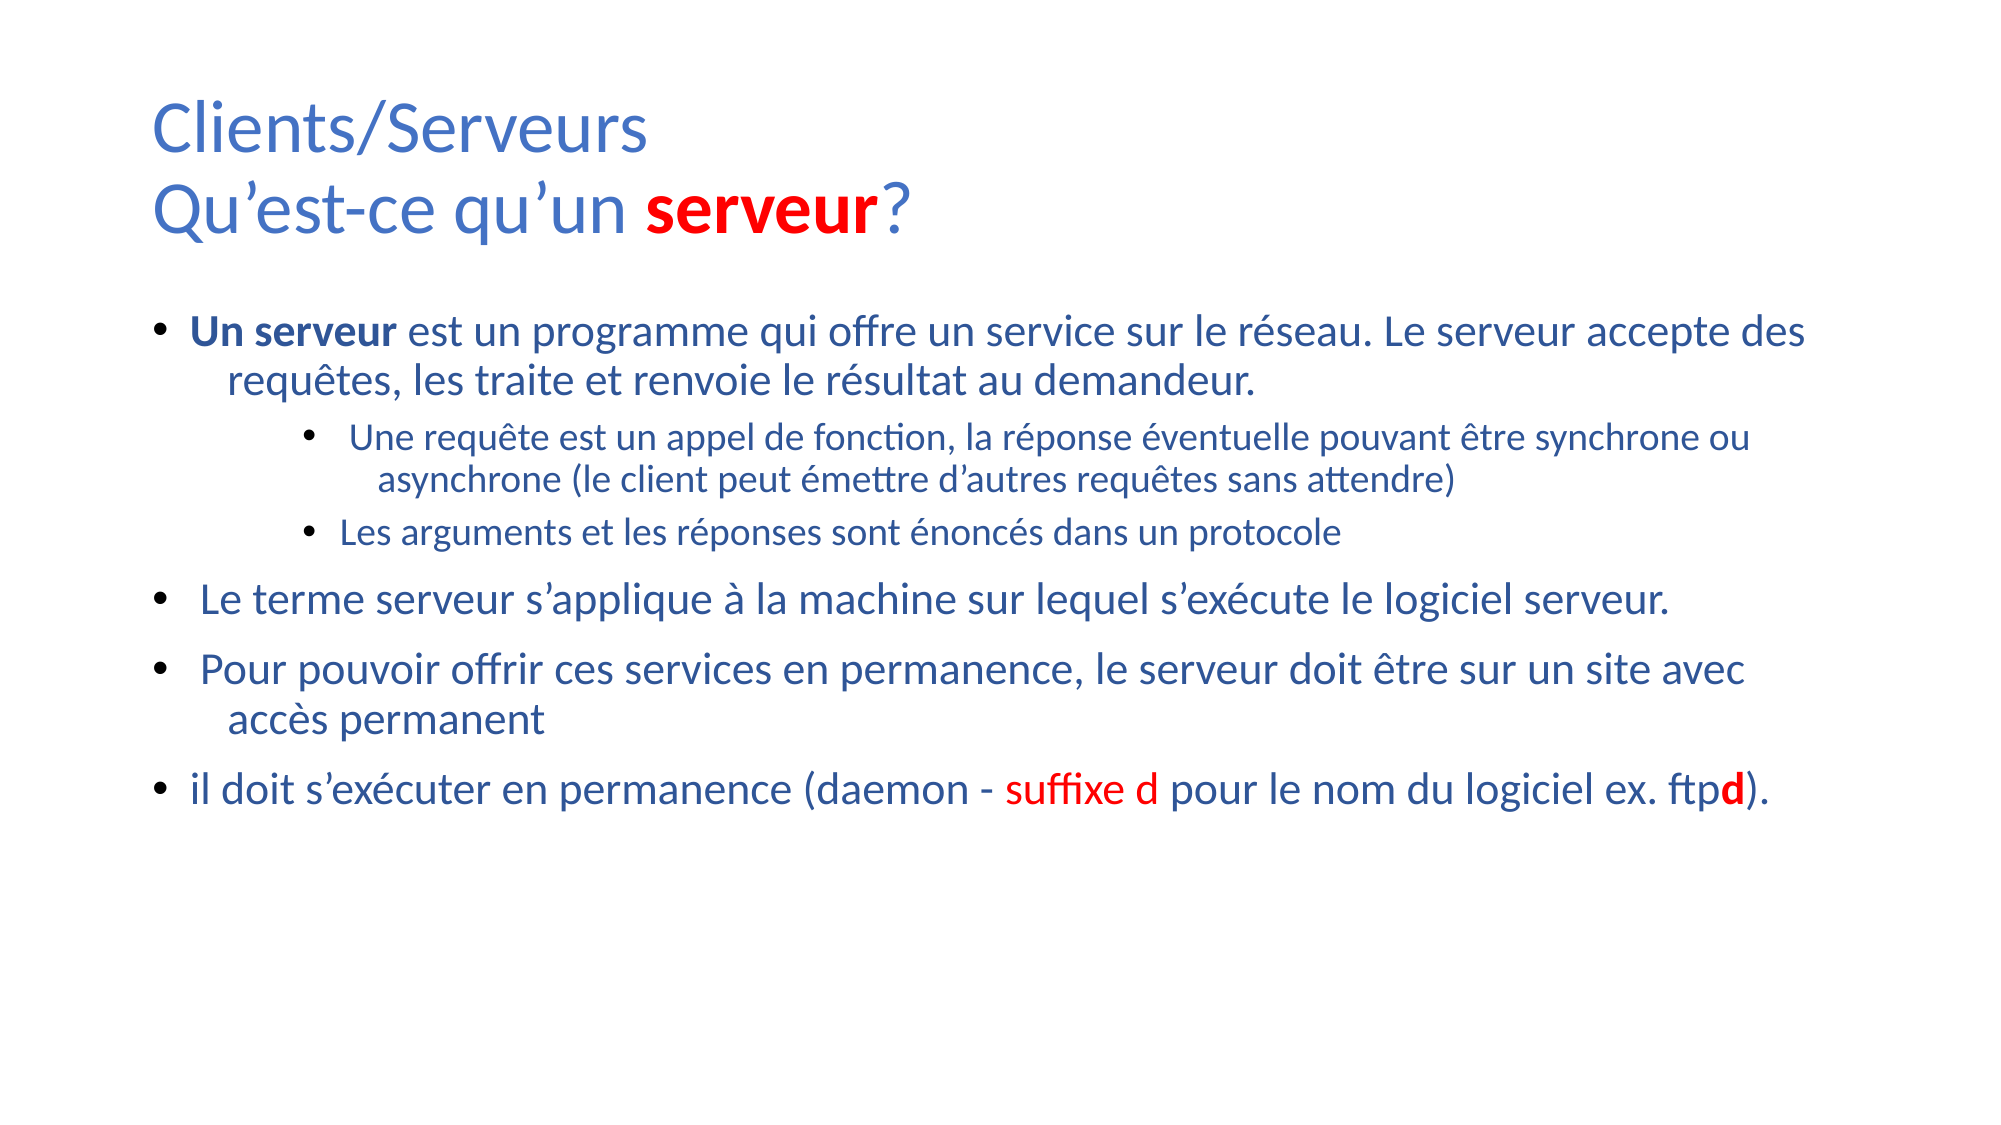

# Clients/Serveurs Qu’est-ce qu’un serveur?
Un serveur est un programme qui offre un service sur le réseau. Le serveur accepte des requêtes, les traite et renvoie le résultat au demandeur.
 Une requête est un appel de fonction, la réponse éventuelle pouvant être synchrone ou asynchrone (le client peut émettre d’autres requêtes sans attendre)
Les arguments et les réponses sont énoncés dans un protocole
 Le terme serveur s’applique à la machine sur lequel s’exécute le logiciel serveur.
 Pour pouvoir offrir ces services en permanence, le serveur doit être sur un site avec accès permanent
il doit s’exécuter en permanence (daemon - suffixe d pour le nom du logiciel ex. ftpd).